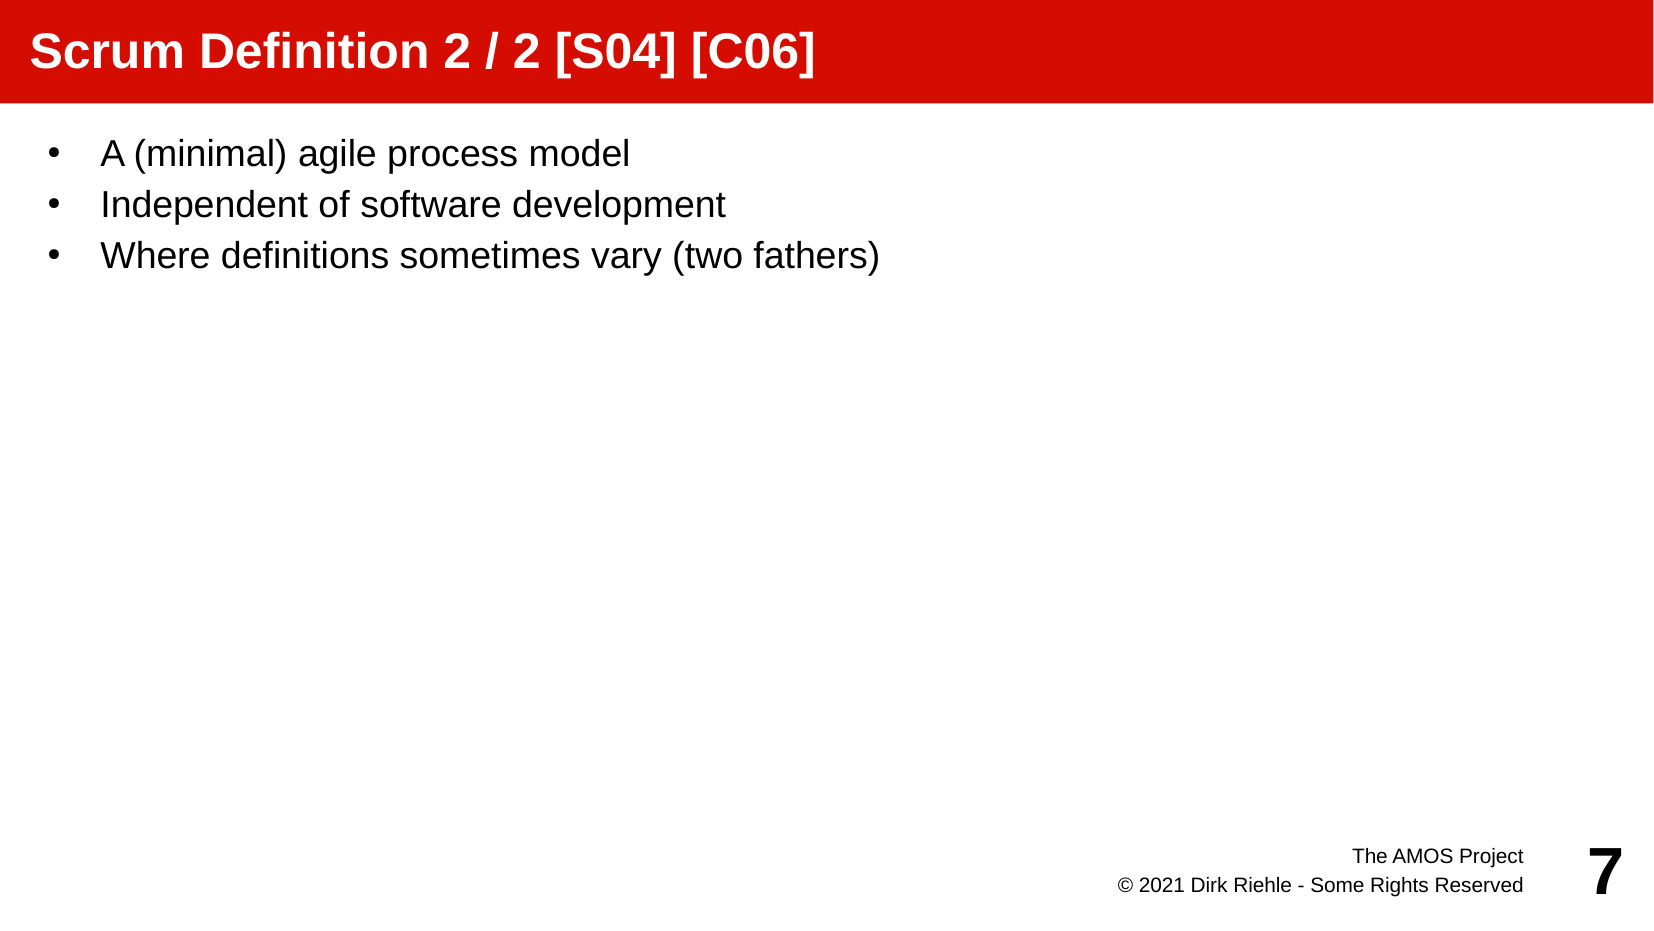

# Scrum Definition 2 / 2 [S04] [C06]
A (minimal) agile process model
Independent of software development
Where definitions sometimes vary (two fathers)
The AMOS Project
7
© 2021 Dirk Riehle - Some Rights Reserved